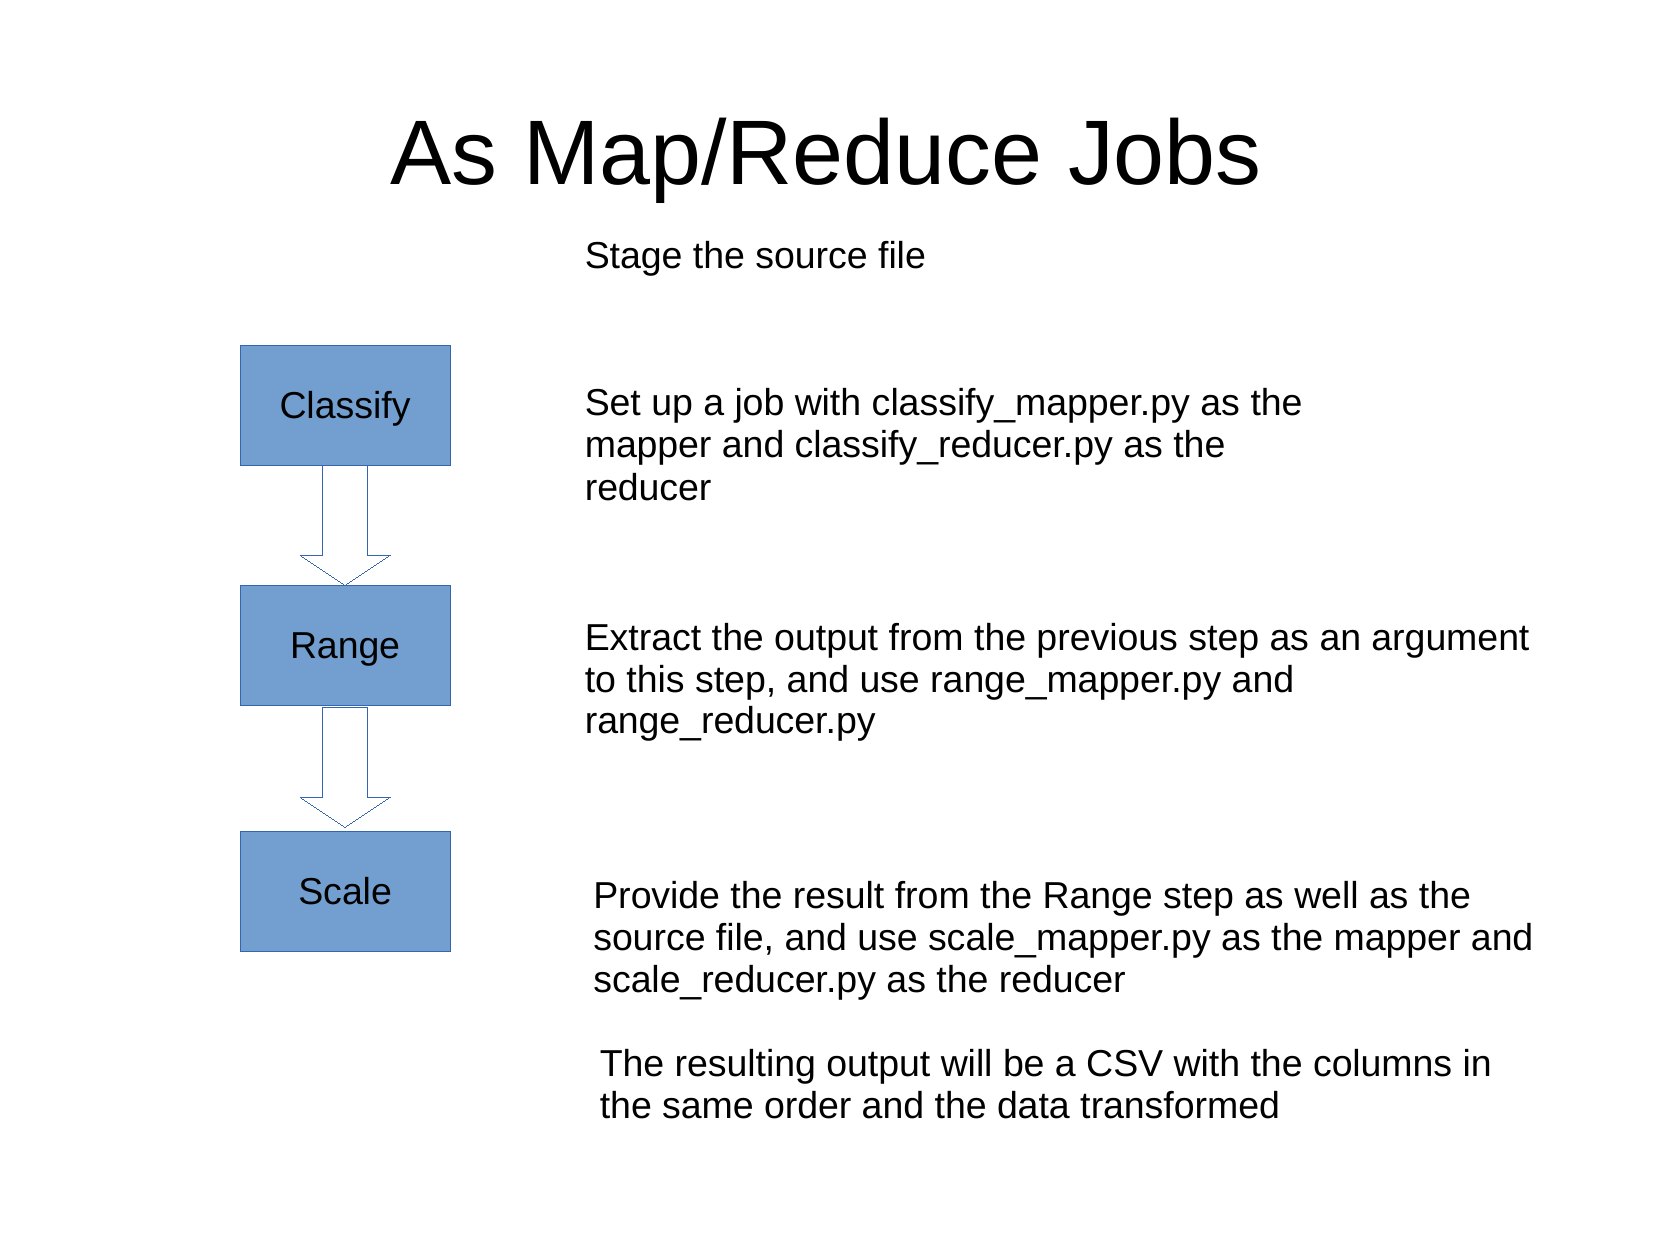

# As Map/Reduce Jobs
Stage the source file
Classify
Set up a job with classify_mapper.py as the mapper and classify_reducer.py as the reducer
Range
Extract the output from the previous step as an argument to this step, and use range_mapper.py and range_reducer.py
Scale
Provide the result from the Range step as well as the source file, and use scale_mapper.py as the mapper and scale_reducer.py as the reducer
The resulting output will be a CSV with the columns in the same order and the data transformed